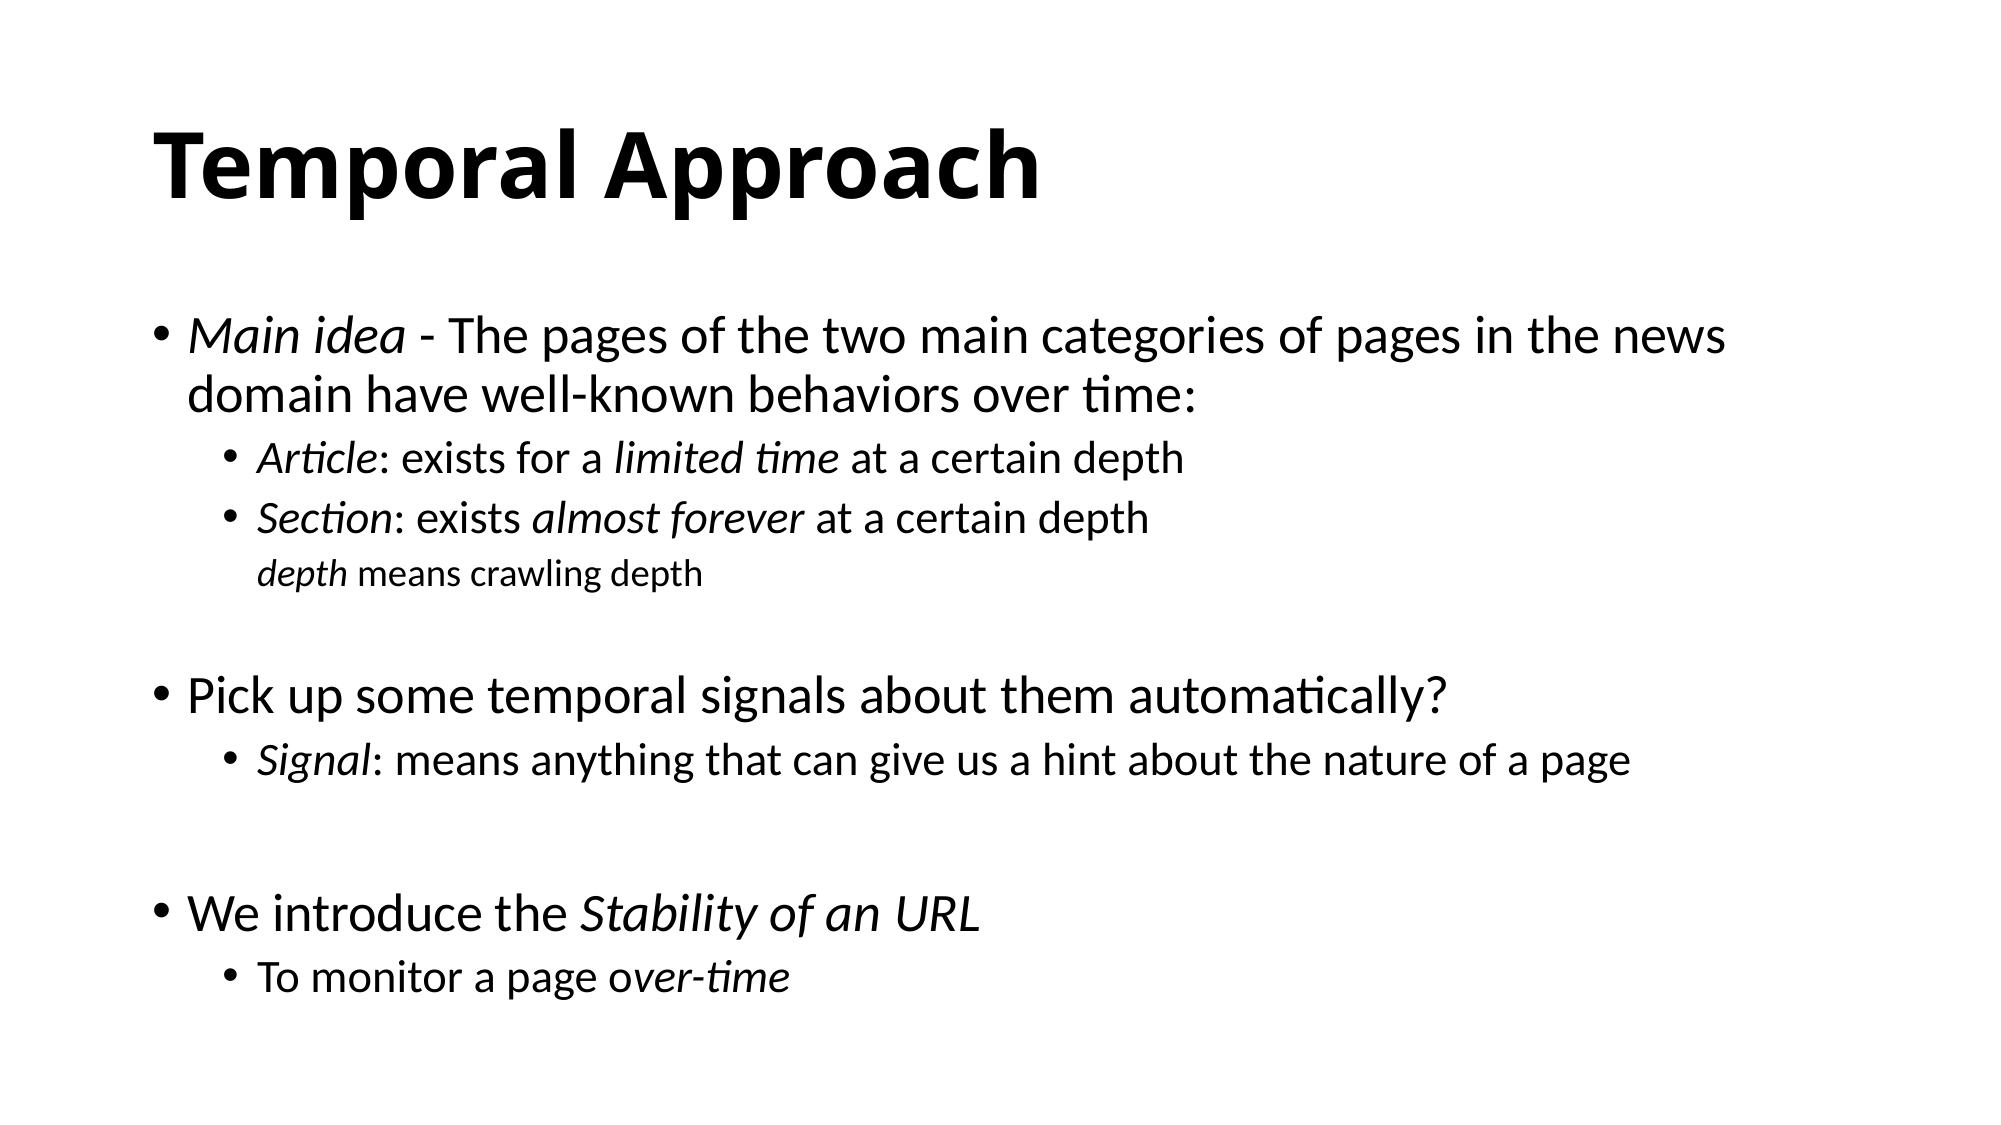

# Temporal Approach
Main idea - The pages of the two main categories of pages in the news domain have well-known behaviors over time:
Article: exists for a limited time at a certain depth
Section: exists almost forever at a certain depth
depth means crawling depth
Pick up some temporal signals about them automatically?
Signal: means anything that can give us a hint about the nature of a page
We introduce the Stability of an URL
To monitor a page over-time